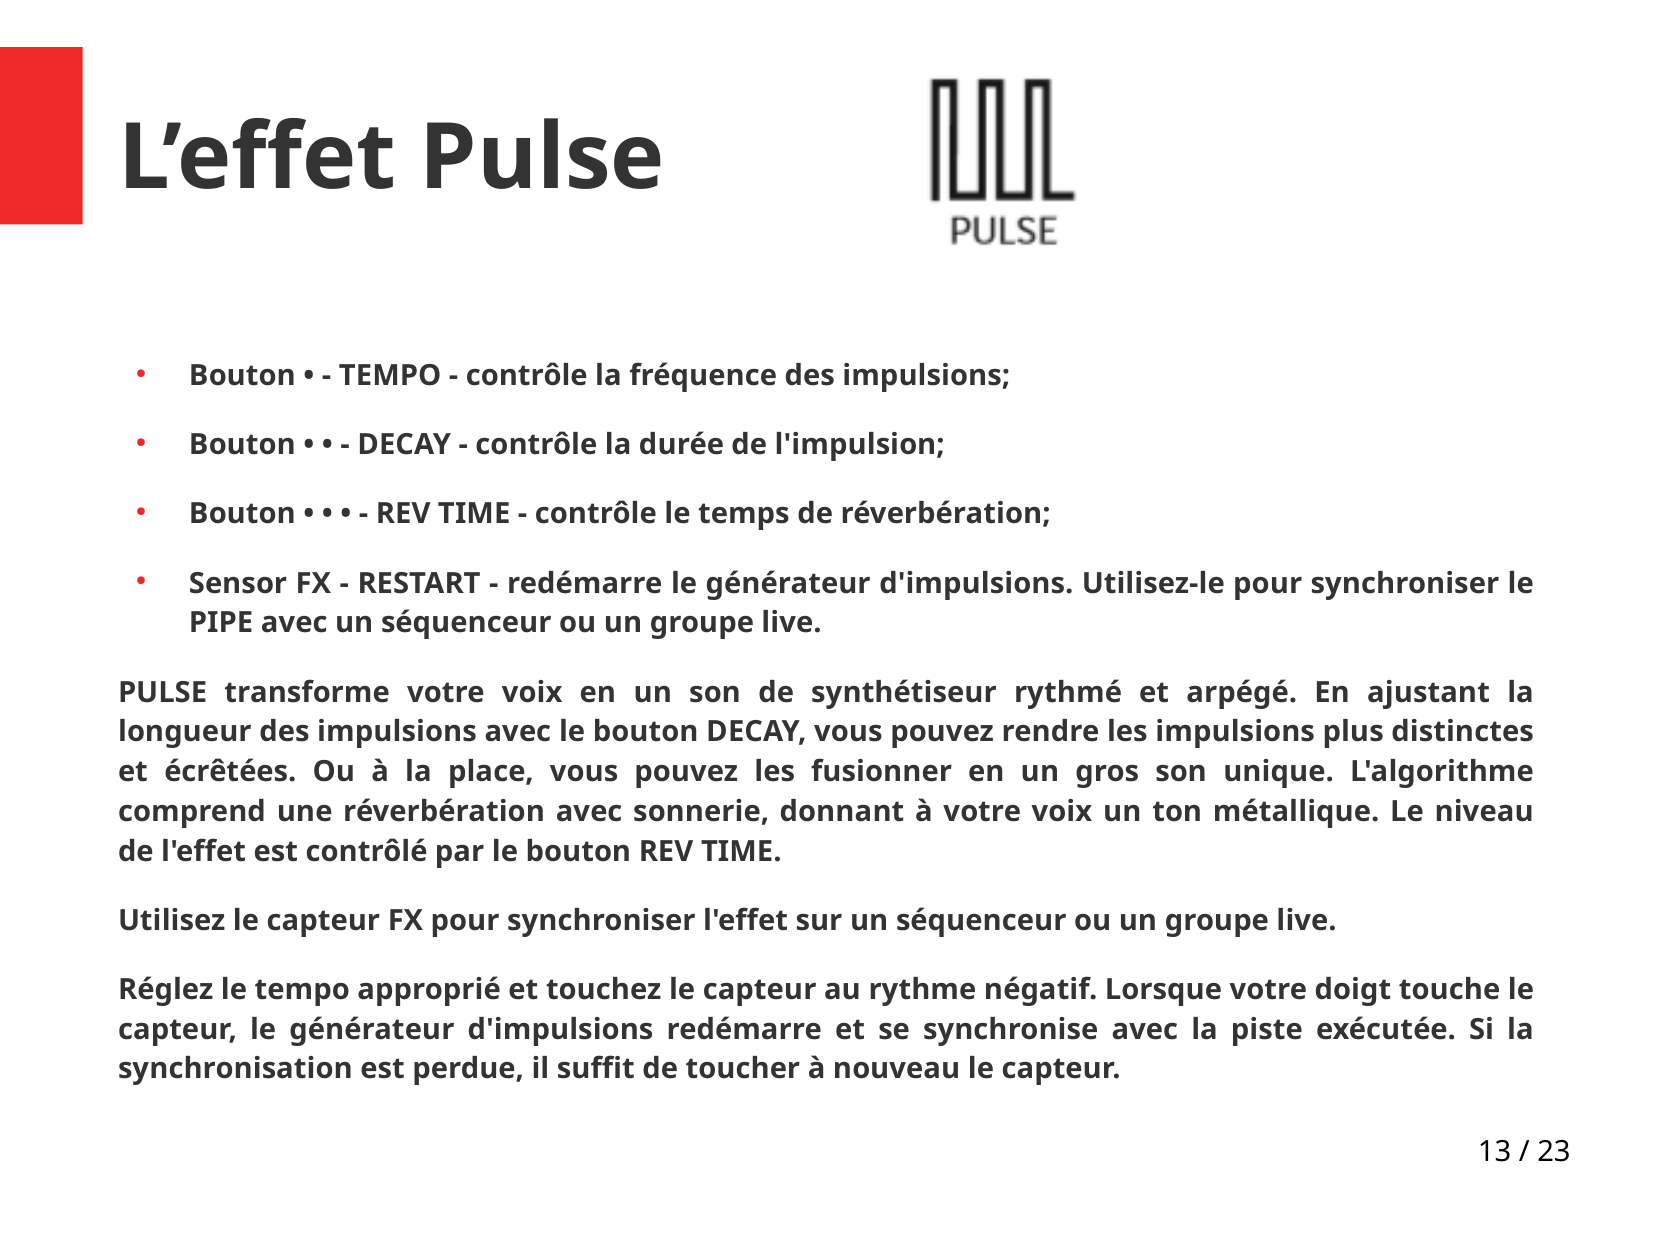

# L’effet Pulse
Bouton • - TEMPO - contrôle la fréquence des impulsions;
Bouton • • - DECAY - contrôle la durée de l'impulsion;
Bouton • • • - REV TIME - contrôle le temps de réverbération;
Sensor FX - RESTART - redémarre le générateur d'impulsions. Utilisez-le pour synchroniser le PIPE avec un séquenceur ou un groupe live.
PULSE transforme votre voix en un son de synthétiseur rythmé et arpégé. En ajustant la longueur des impulsions avec le bouton DECAY, vous pouvez rendre les impulsions plus distinctes et écrêtées. Ou à la place, vous pouvez les fusionner en un gros son unique. L'algorithme comprend une réverbération avec sonnerie, donnant à votre voix un ton métallique. Le niveau de l'effet est contrôlé par le bouton REV TIME.
Utilisez le capteur FX pour synchroniser l'effet sur un séquenceur ou un groupe live.
Réglez le tempo approprié et touchez le capteur au rythme négatif. Lorsque votre doigt touche le capteur, le générateur d'impulsions redémarre et se synchronise avec la piste exécutée. Si la synchronisation est perdue, il suffit de toucher à nouveau le capteur.
13